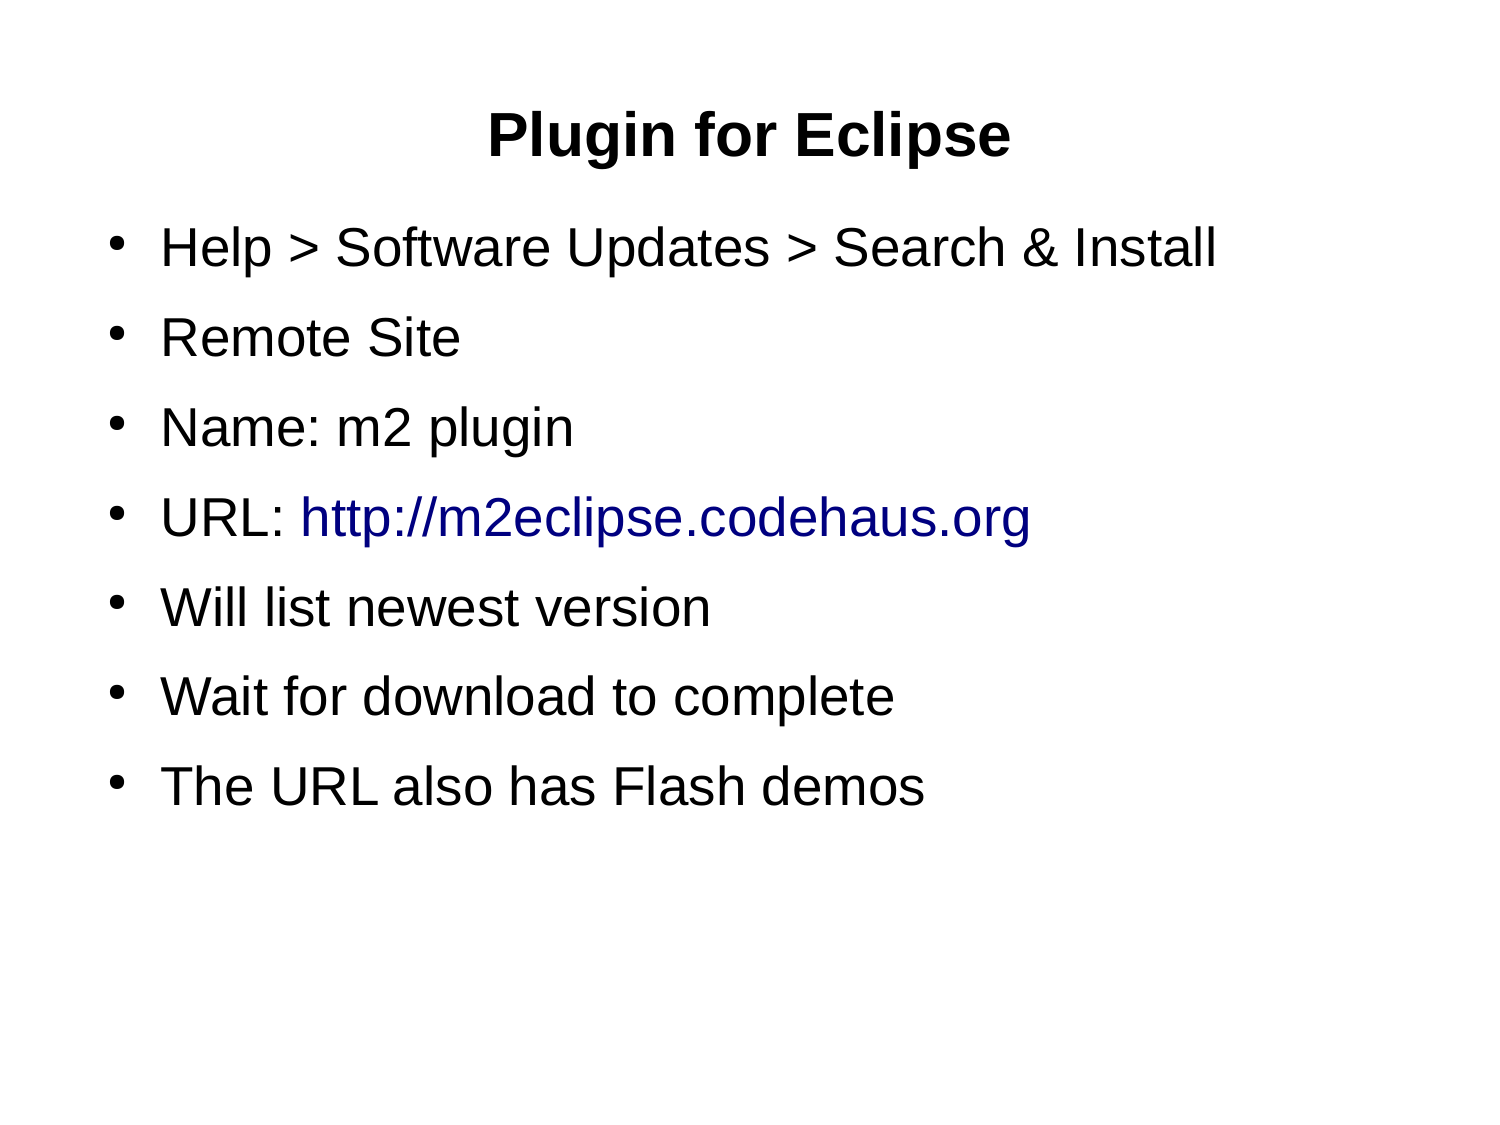

# Plugin for Eclipse
Help > Software Updates > Search & Install
Remote Site
Name: m2 plugin
URL: http://m2eclipse.codehaus.org
Will list newest version
Wait for download to complete
The URL also has Flash demos